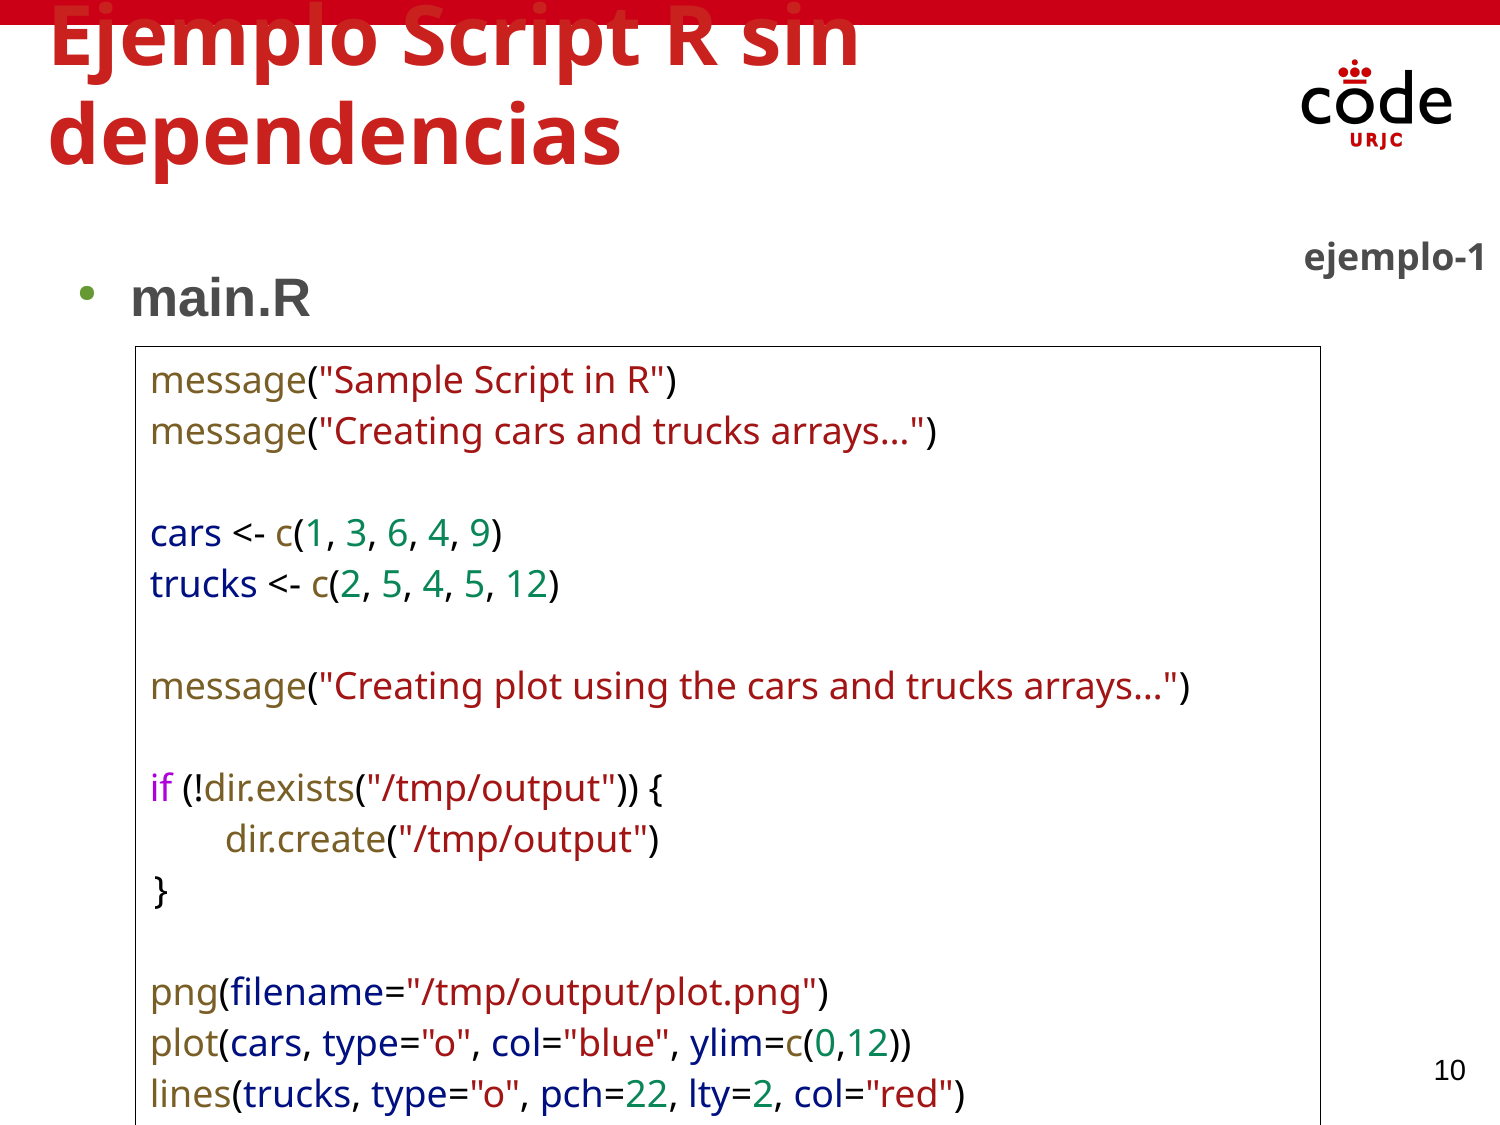

# Ejemplo Script R sin dependencias
ejemplo-1
main.R
message("Sample Script in R")
message("Creating cars and trucks arrays…")
cars <- c(1, 3, 6, 4, 9)
trucks <- c(2, 5, 4, 5, 12)
message("Creating plot using the cars and trucks arrays…")
if (!dir.exists("/tmp/output")) {
	dir.create("/tmp/output")
}
png(filename="/tmp/output/plot.png")
plot(cars, type="o", col="blue", ylim=c(0,12))
lines(trucks, type="o", pch=22, lty=2, col="red")
title(main="Autos", col.main="red", font.main=4)
dev.off()